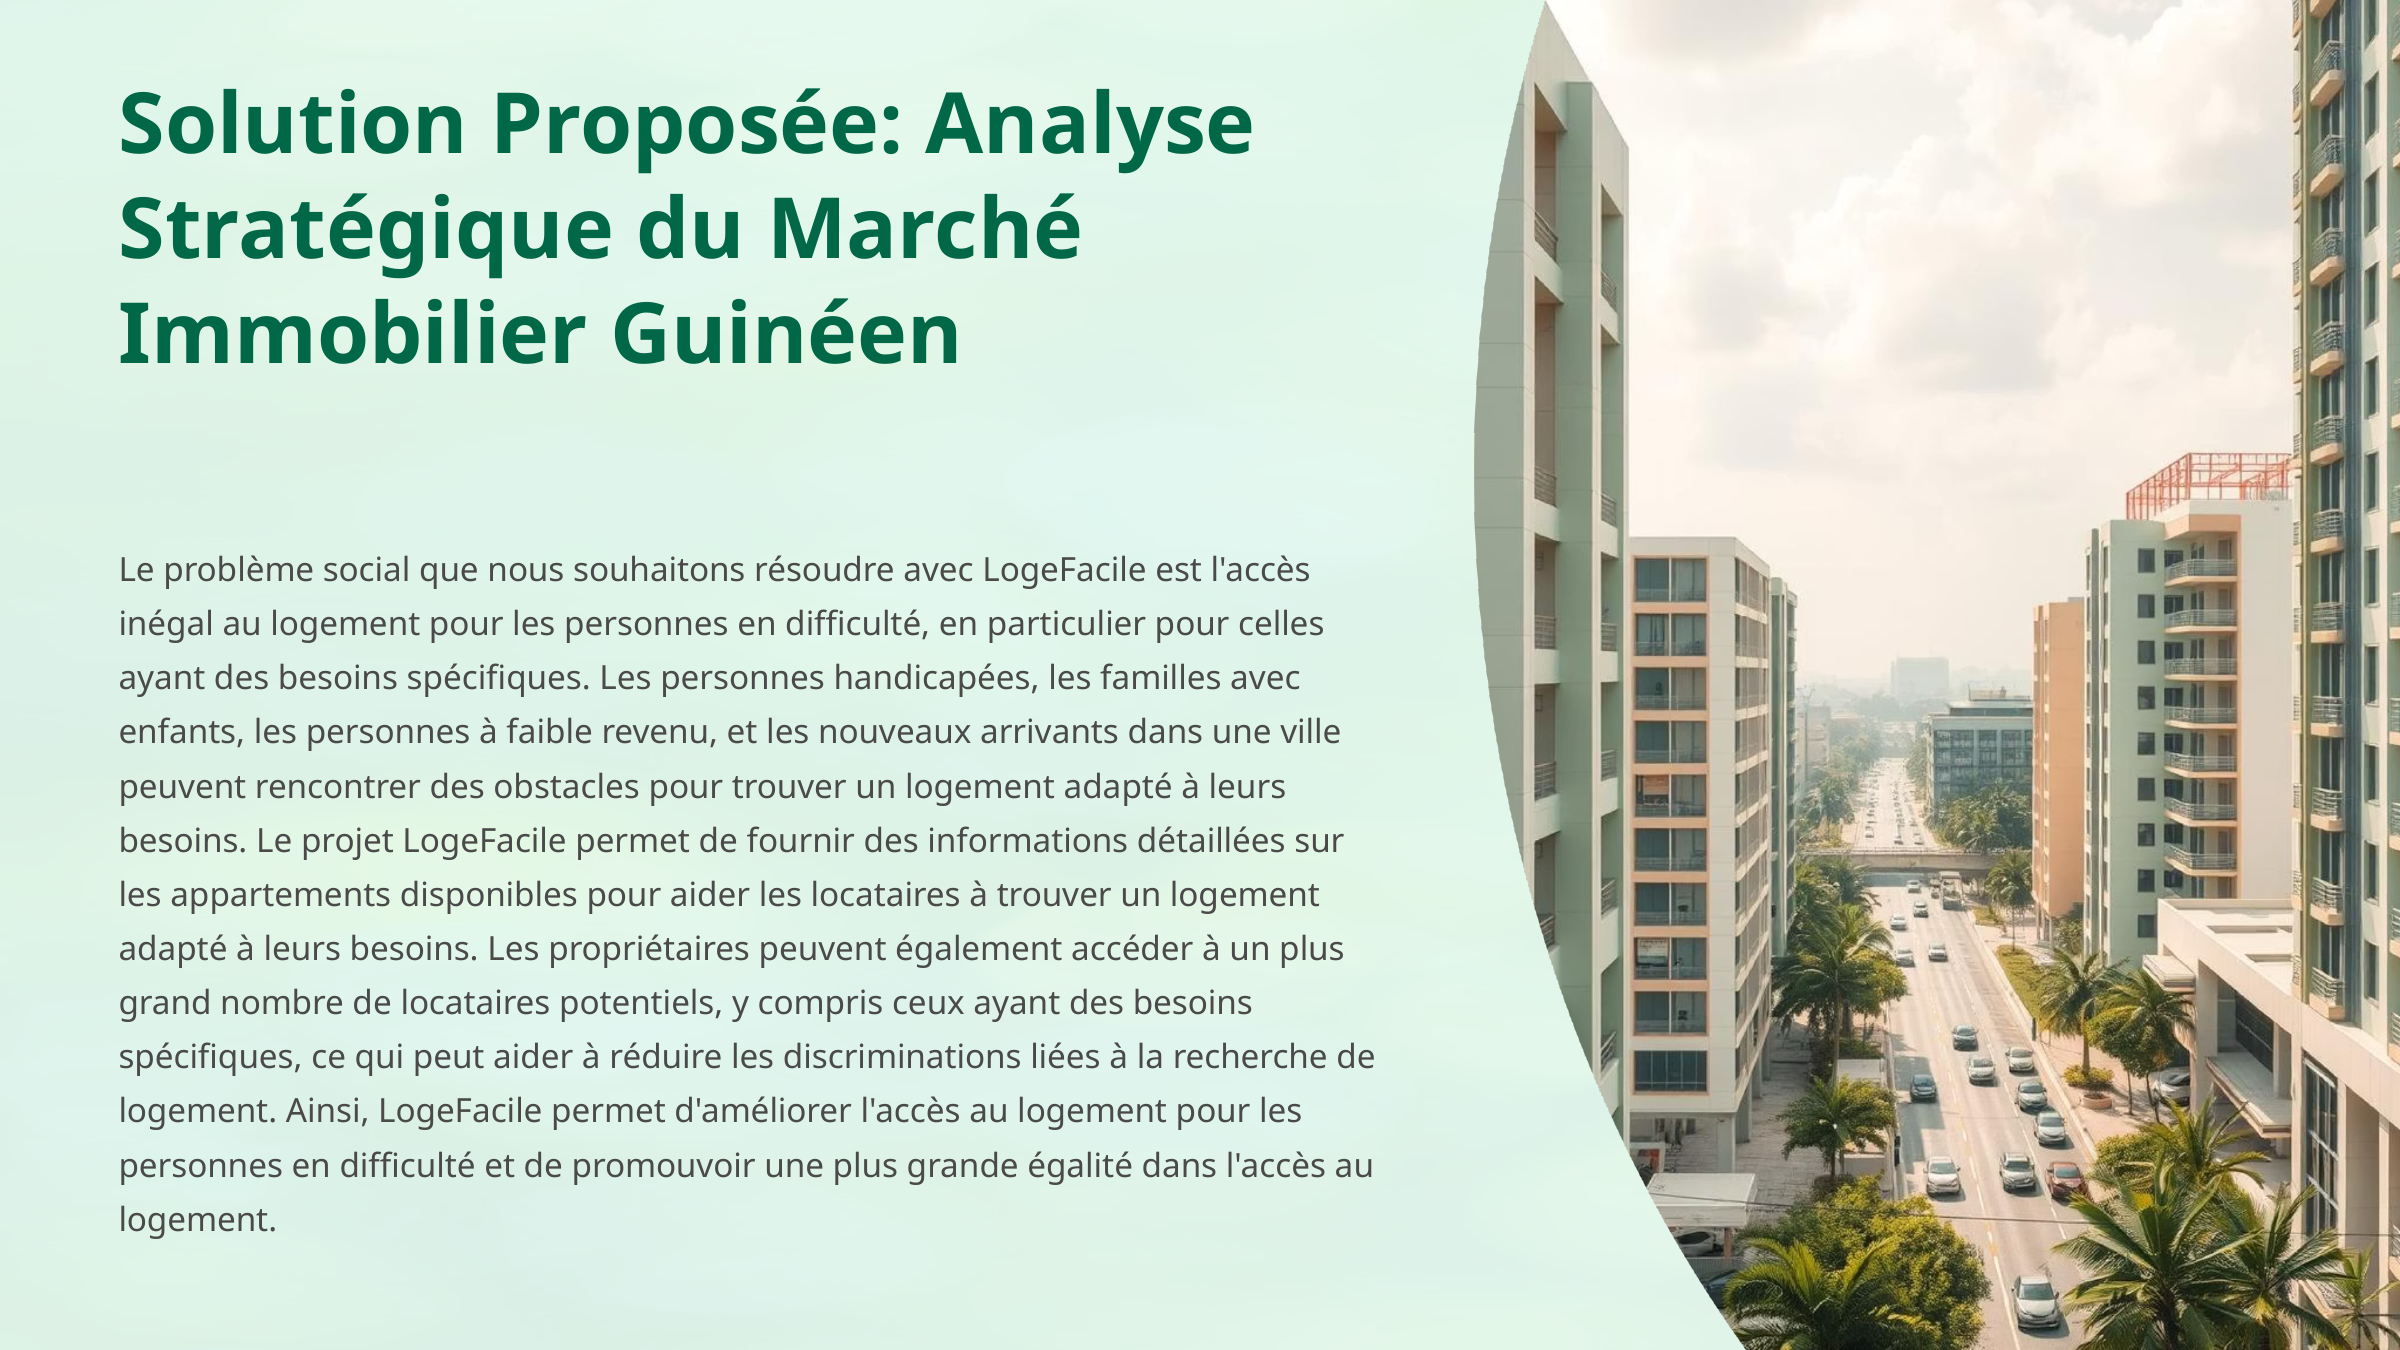

Solution Proposée: Analyse Stratégique du Marché Immobilier Guinéen
Le problème social que nous souhaitons résoudre avec LogeFacile est l'accès inégal au logement pour les personnes en difficulté, en particulier pour celles ayant des besoins spécifiques. Les personnes handicapées, les familles avec enfants, les personnes à faible revenu, et les nouveaux arrivants dans une ville peuvent rencontrer des obstacles pour trouver un logement adapté à leurs besoins. Le projet LogeFacile permet de fournir des informations détaillées sur les appartements disponibles pour aider les locataires à trouver un logement adapté à leurs besoins. Les propriétaires peuvent également accéder à un plus grand nombre de locataires potentiels, y compris ceux ayant des besoins spécifiques, ce qui peut aider à réduire les discriminations liées à la recherche de logement. Ainsi, LogeFacile permet d'améliorer l'accès au logement pour les personnes en difficulté et de promouvoir une plus grande égalité dans l'accès au logement.